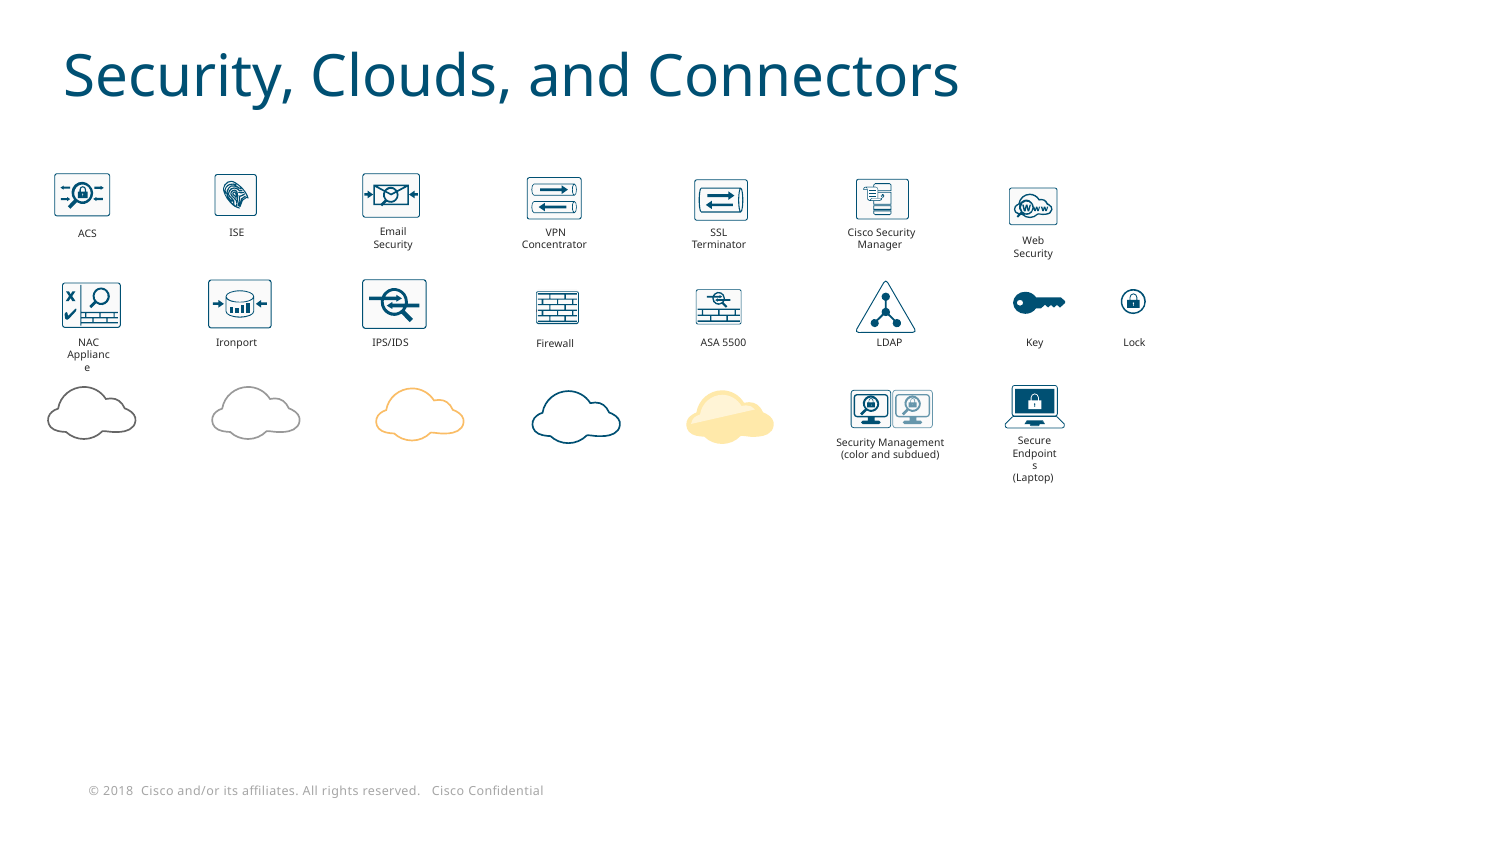

# Security, Clouds, and Connectors
Email Security
ISE
VPN Concentrator
SSL Terminator
Cisco Security Manager
ACS
Web Security
NAC Appliance
Ironport
IPS/IDS
ASA 5500
LDAP
Key
Lock
Firewall
Secure Endpoints (Laptop)
Security Management (color and subdued)